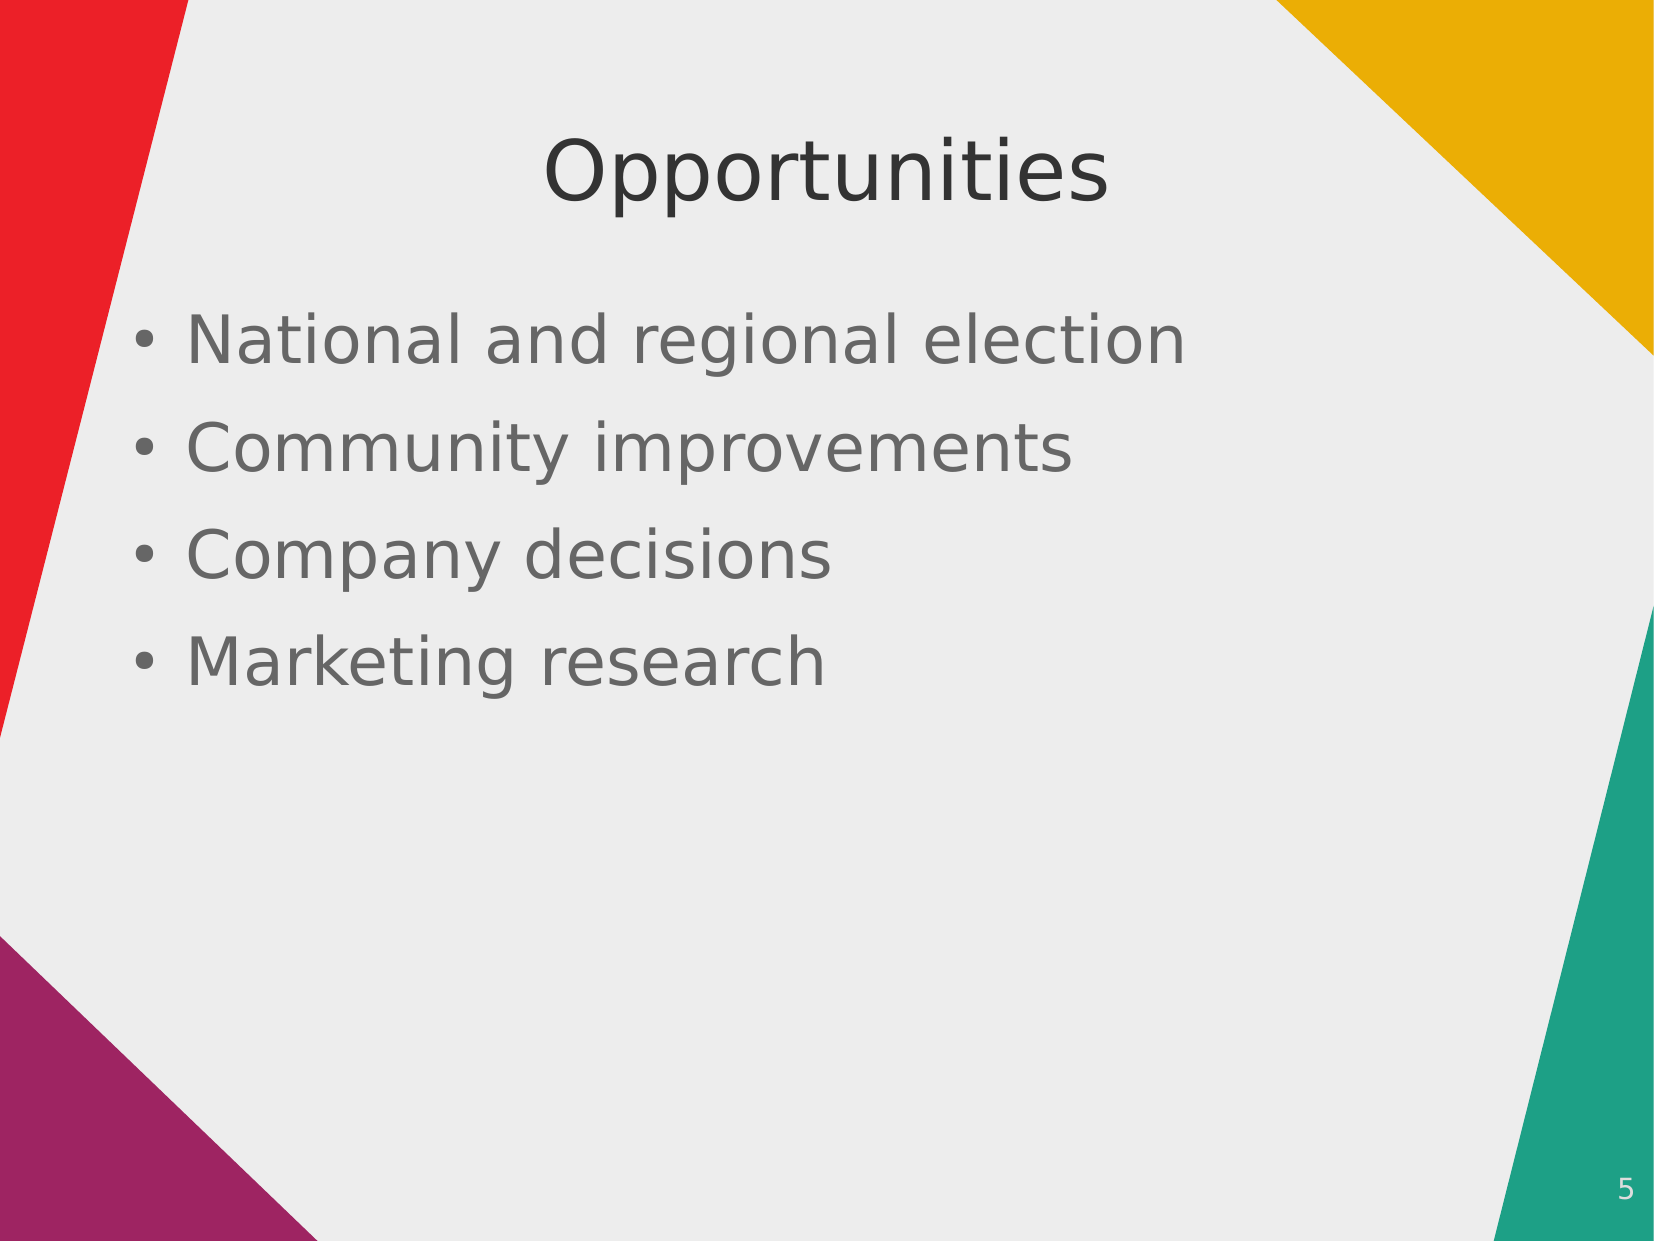

# Opportunities
National and regional election
Community improvements
Company decisions
Marketing research
5